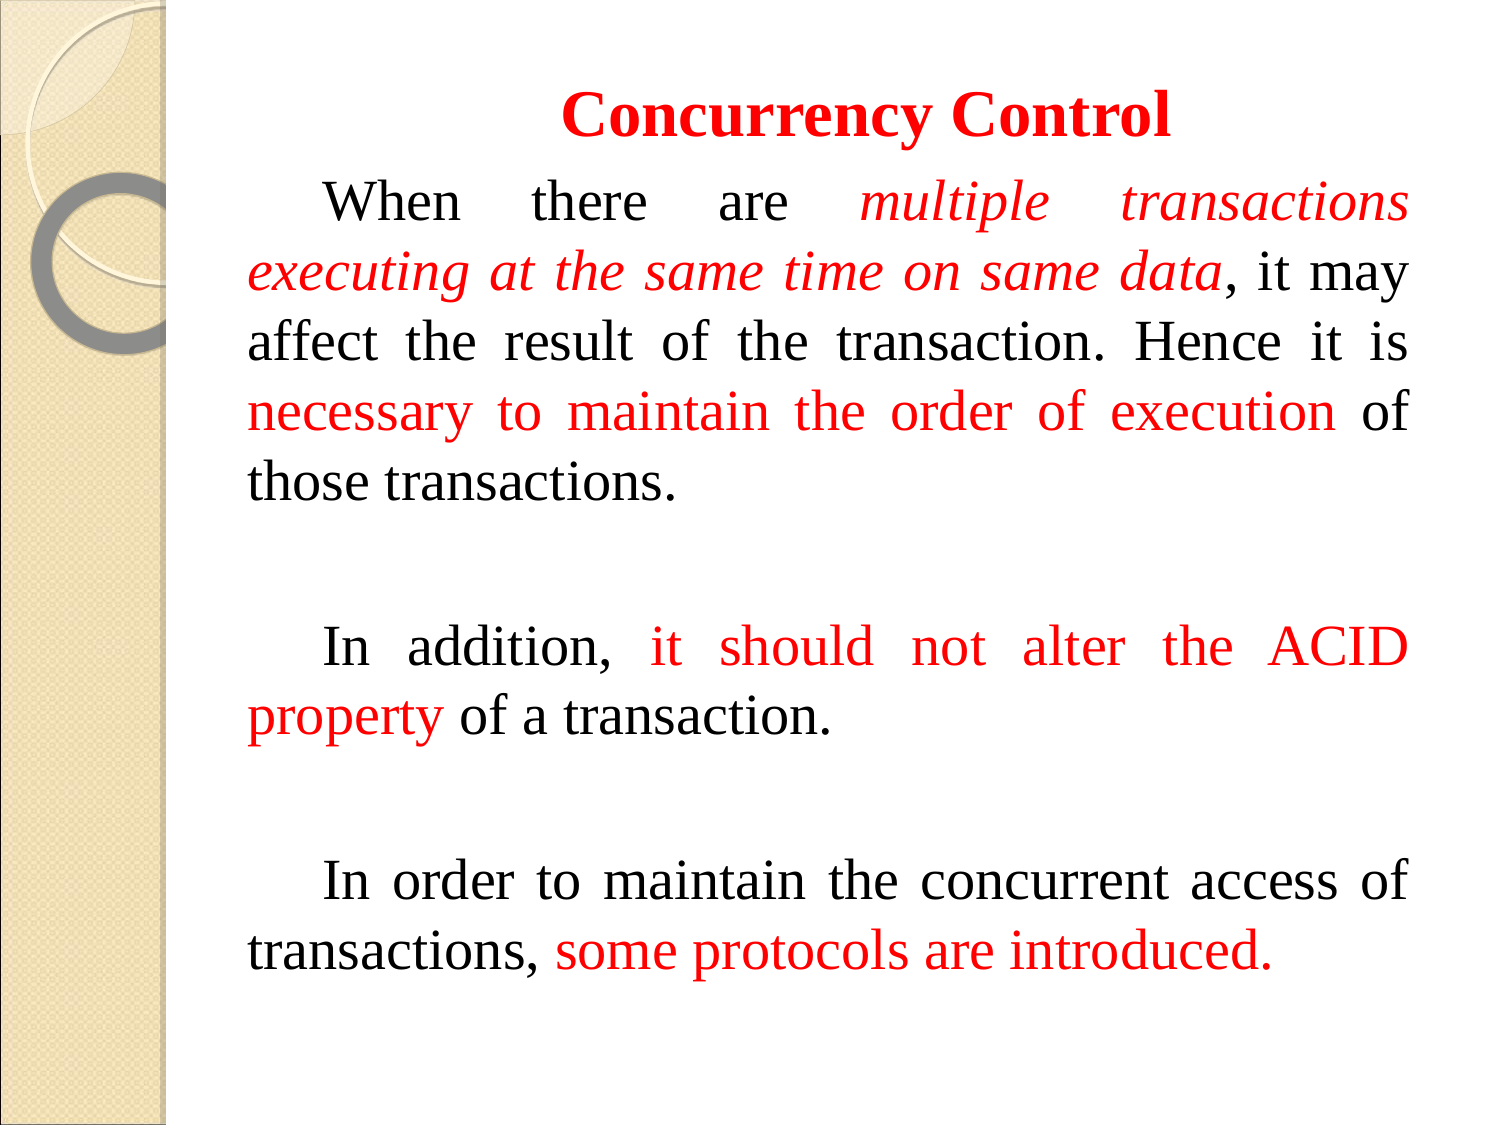

# Concurrency Control
	When there are multiple transactions executing at the same time on same data, it may affect the result of the transaction. Hence it is necessary to maintain the order of execution of those transactions.
	In addition, it should not alter the ACID property of a transaction.
	In order to maintain the concurrent access of transactions, some protocols are introduced.